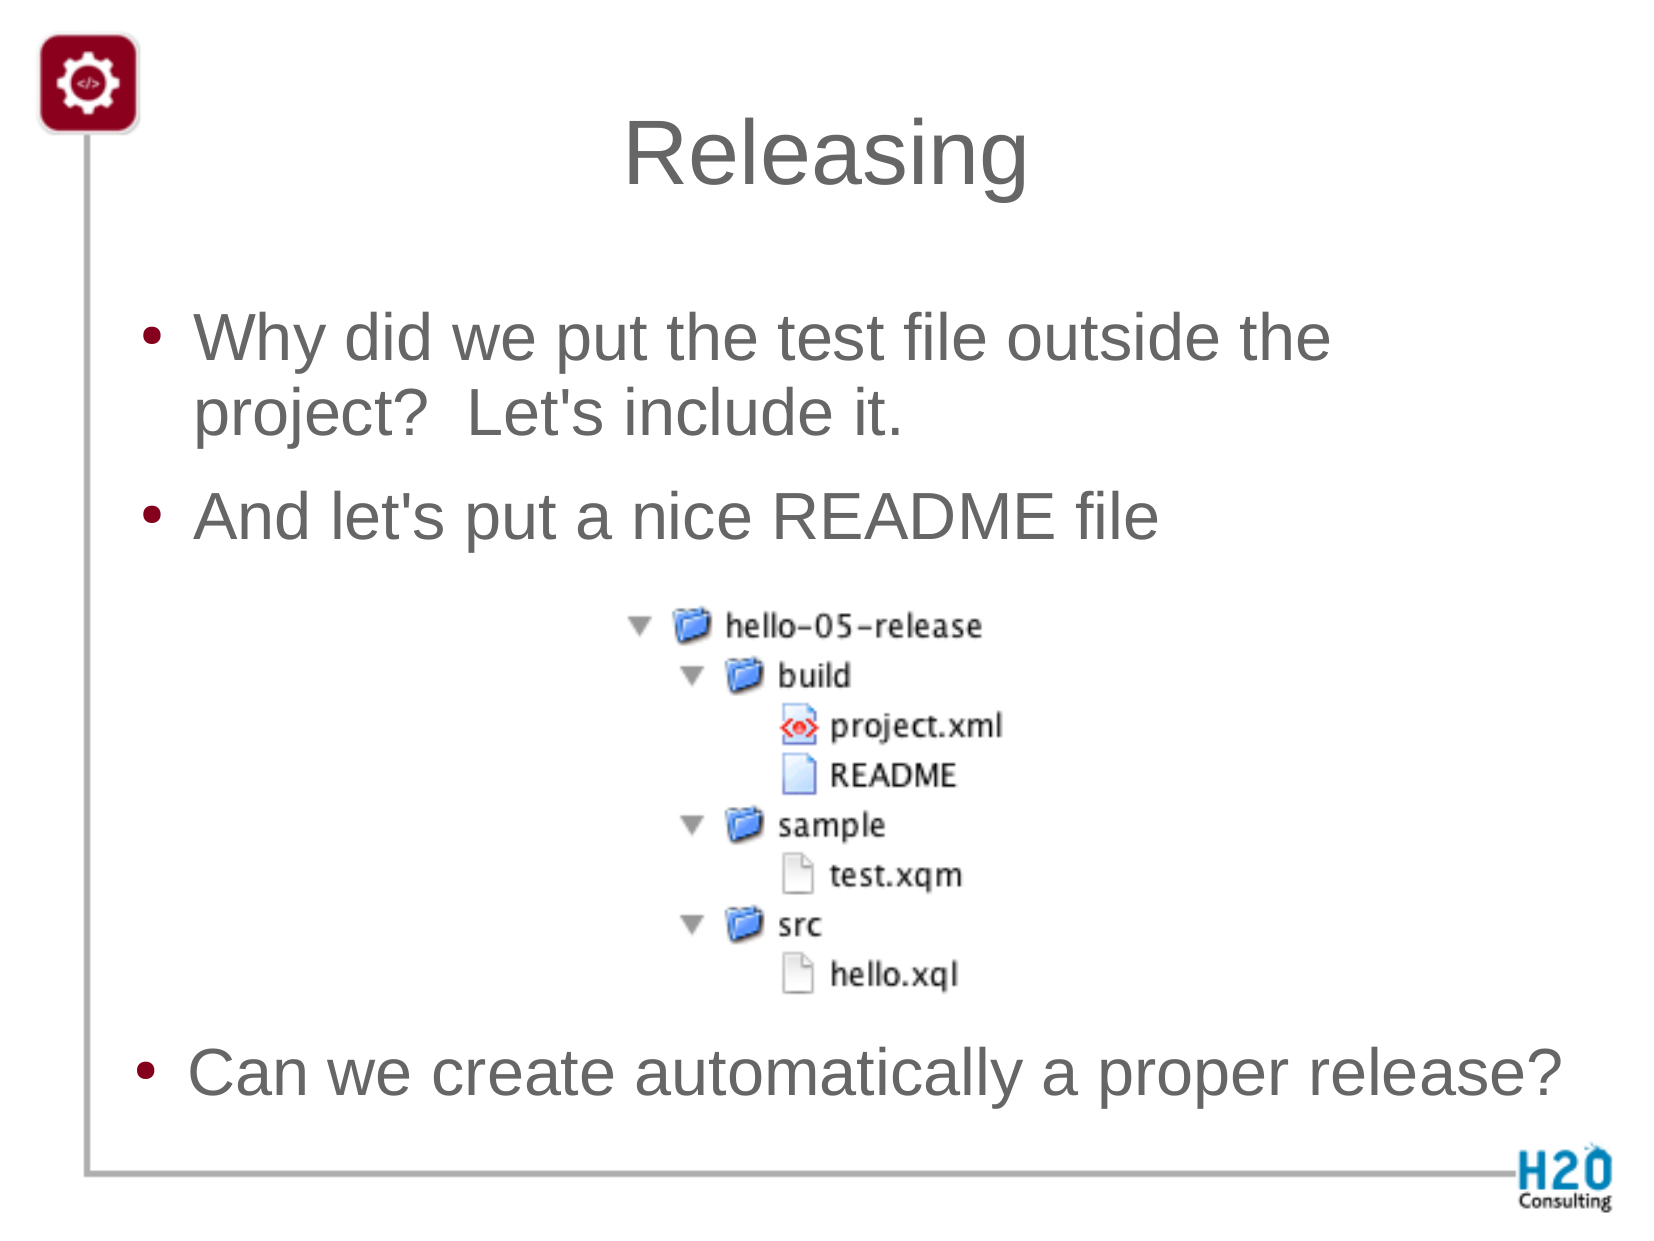

# Releasing
Why did we put the test file outside the project? Let's include it.
And let's put a nice README file
Can we create automatically a proper release?